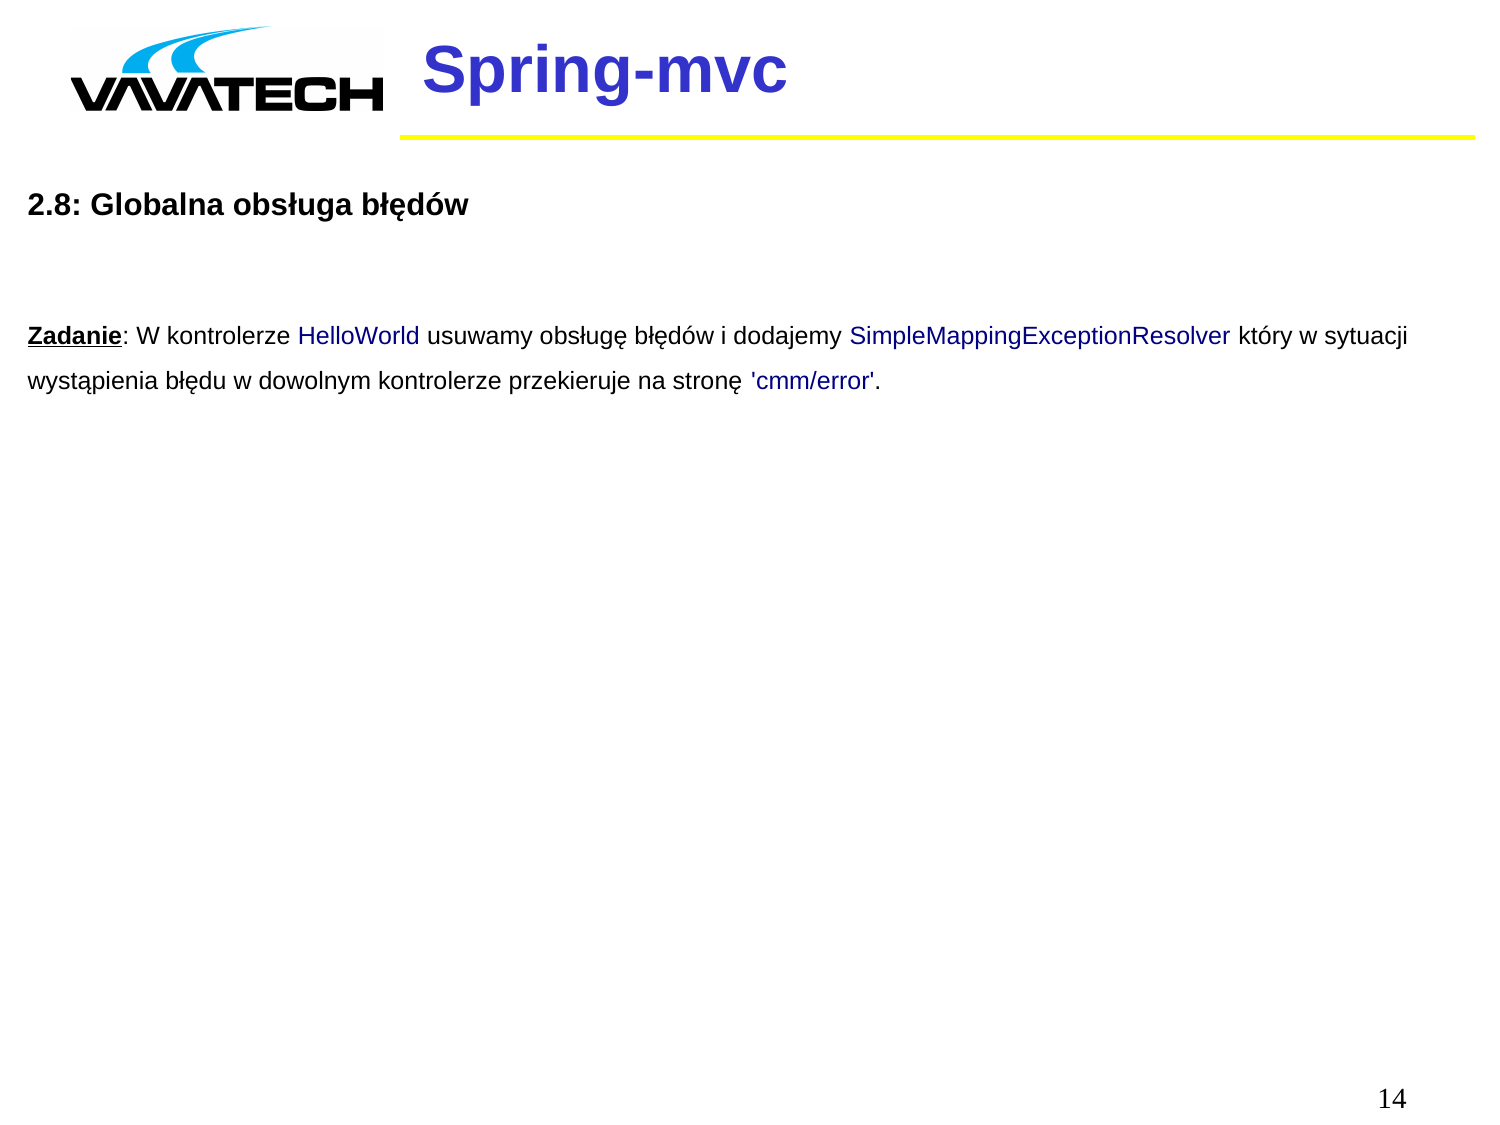

# Spring-mvc
2.8: Globalna obsługa błędów
Zadanie: W kontrolerze HelloWorld usuwamy obsługę błędów i dodajemy SimpleMappingExceptionResolver który w sytuacji wystąpienia błędu w dowolnym kontrolerze przekieruje na stronę 'cmm/error'.
14